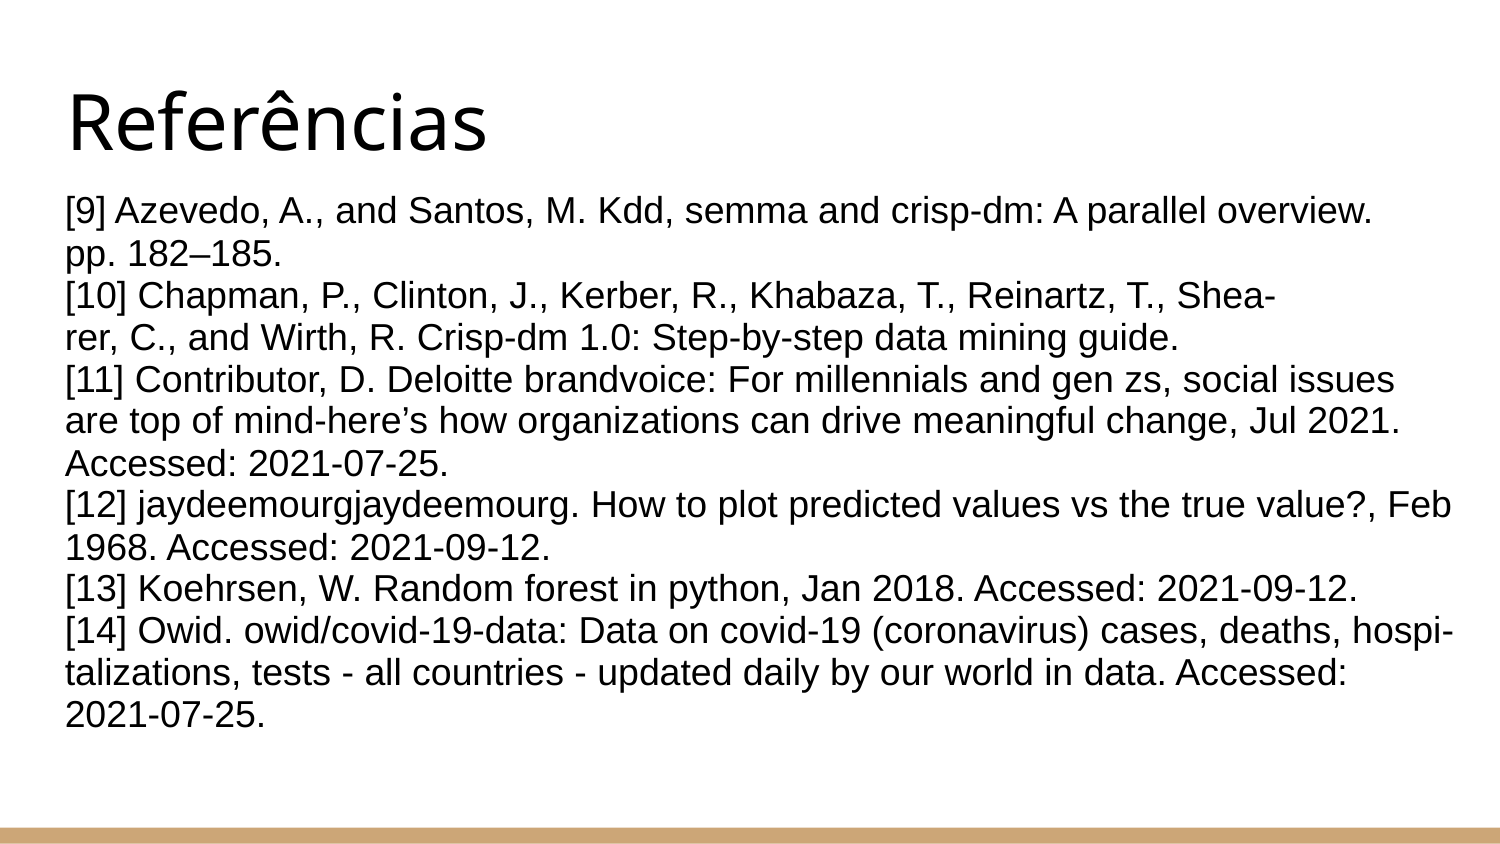

# Referências
[9] Azevedo, A., and Santos, M. Kdd, semma and crisp-dm: A parallel overview.
pp. 182–185.
[10] Chapman, P., Clinton, J., Kerber, R., Khabaza, T., Reinartz, T., Shea-
rer, C., and Wirth, R. Crisp-dm 1.0: Step-by-step data mining guide.
[11] Contributor, D. Deloitte brandvoice: For millennials and gen zs, social issues
are top of mind-here’s how organizations can drive meaningful change, Jul 2021.
Accessed: 2021-07-25.
[12] jaydeemourgjaydeemourg. How to plot predicted values vs the true value?, Feb
1968. Accessed: 2021-09-12.
[13] Koehrsen, W. Random forest in python, Jan 2018. Accessed: 2021-09-12.
[14] Owid. owid/covid-19-data: Data on covid-19 (coronavirus) cases, deaths, hospi-
talizations, tests - all countries - updated daily by our world in data. Accessed:
2021-07-25.